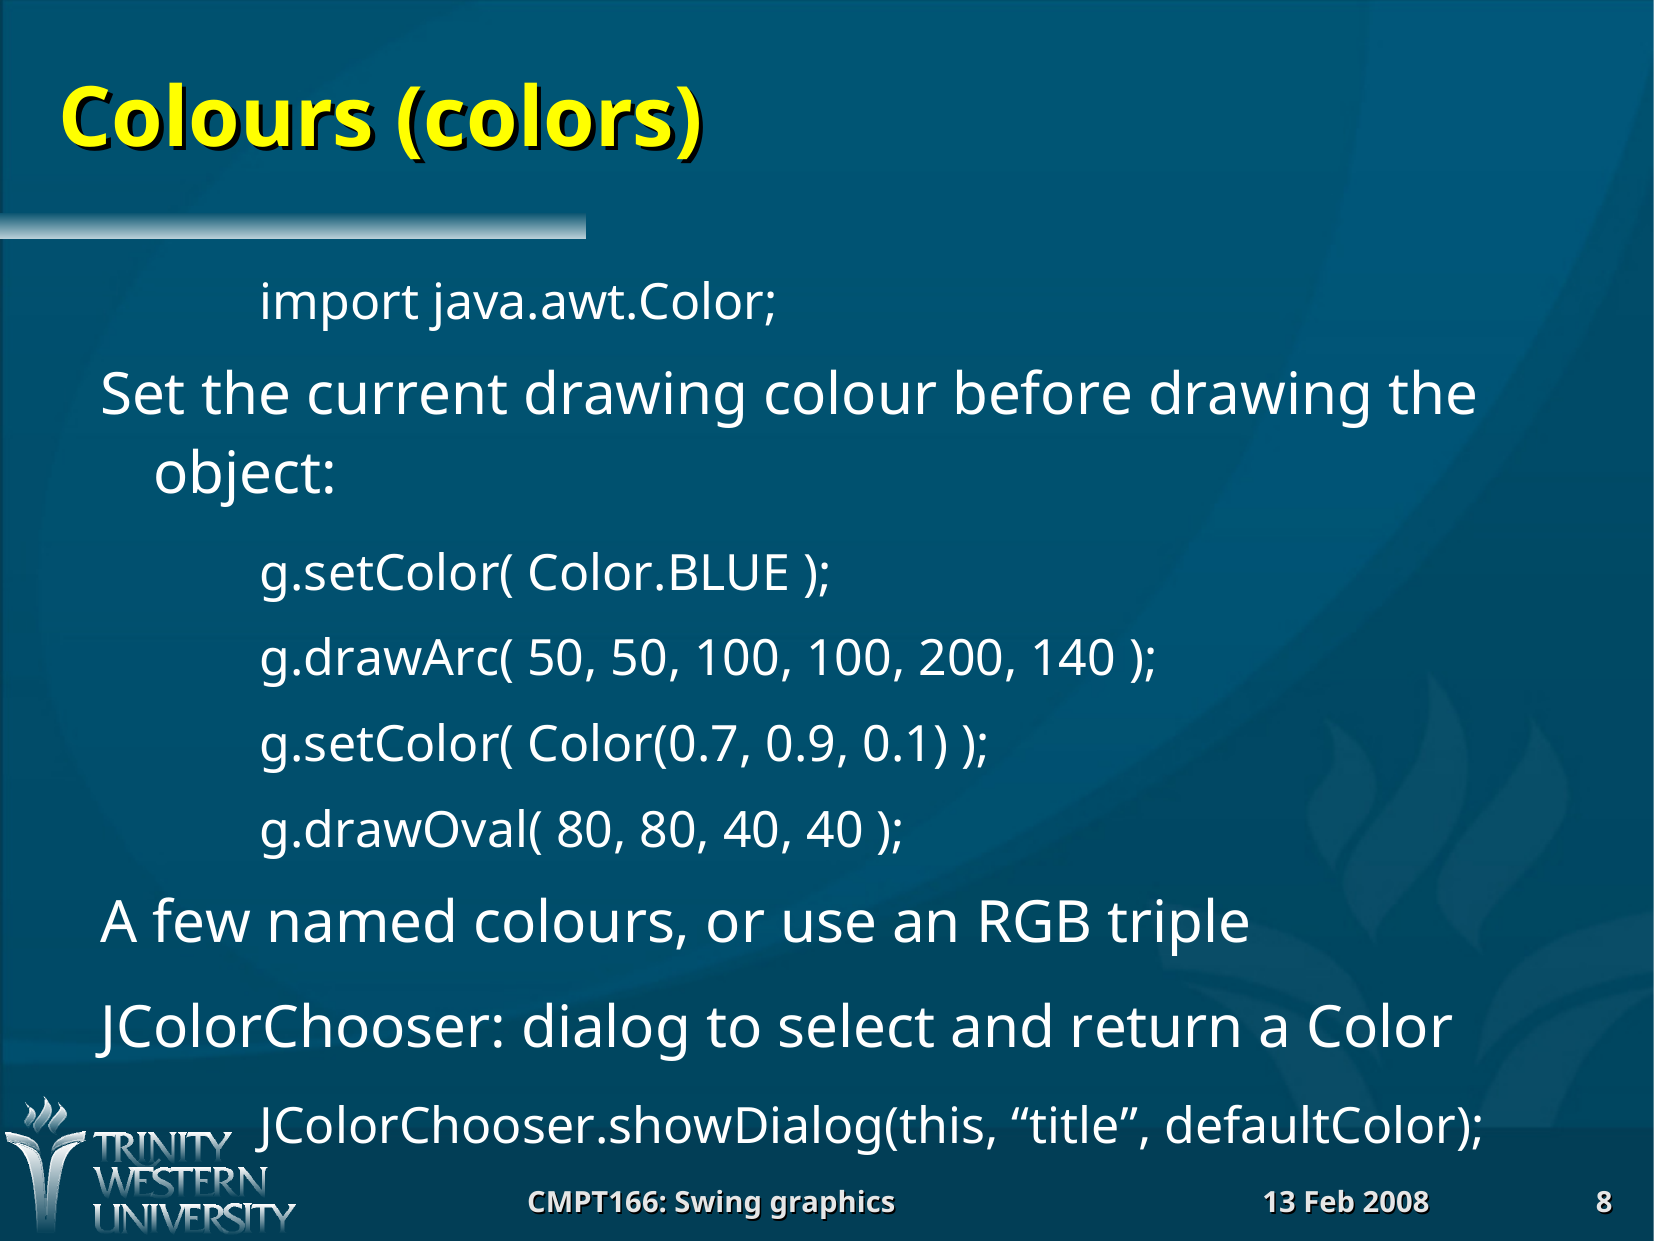

# Colours (colors)
import java.awt.Color;
Set the current drawing colour before drawing the object:
g.setColor( Color.BLUE );
g.drawArc( 50, 50, 100, 100, 200, 140 );
g.setColor( Color(0.7, 0.9, 0.1) );
g.drawOval( 80, 80, 40, 40 );
A few named colours, or use an RGB triple
JColorChooser: dialog to select and return a Color
JColorChooser.showDialog(this, “title”, defaultColor);
CMPT166: Swing graphics
13 Feb 2008
8